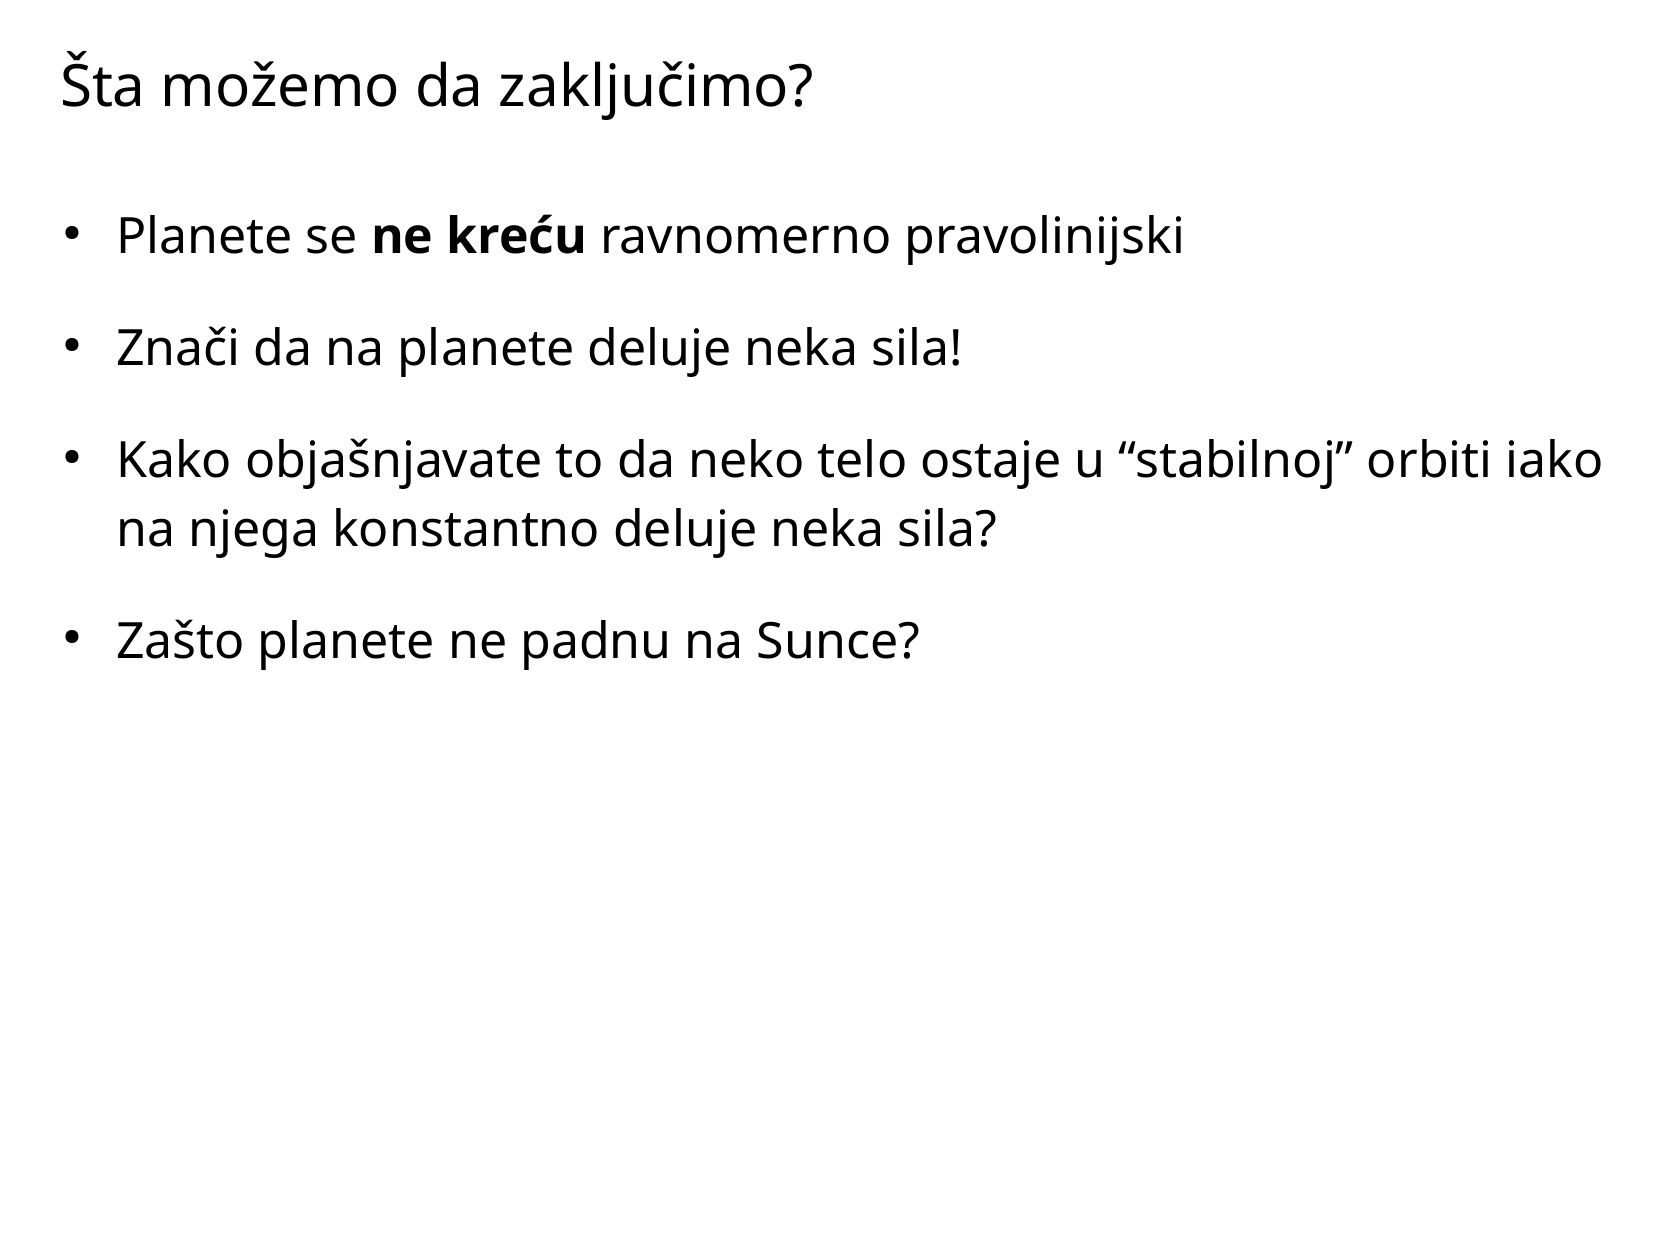

# Šta možemo da zaključimo?
Planete se ne kreću ravnomerno pravolinijski
Znači da na planete deluje neka sila!
Kako objašnjavate to da neko telo ostaje u “stabilnoj” orbiti iako na njega konstantno deluje neka sila?
Zašto planete ne padnu na Sunce?